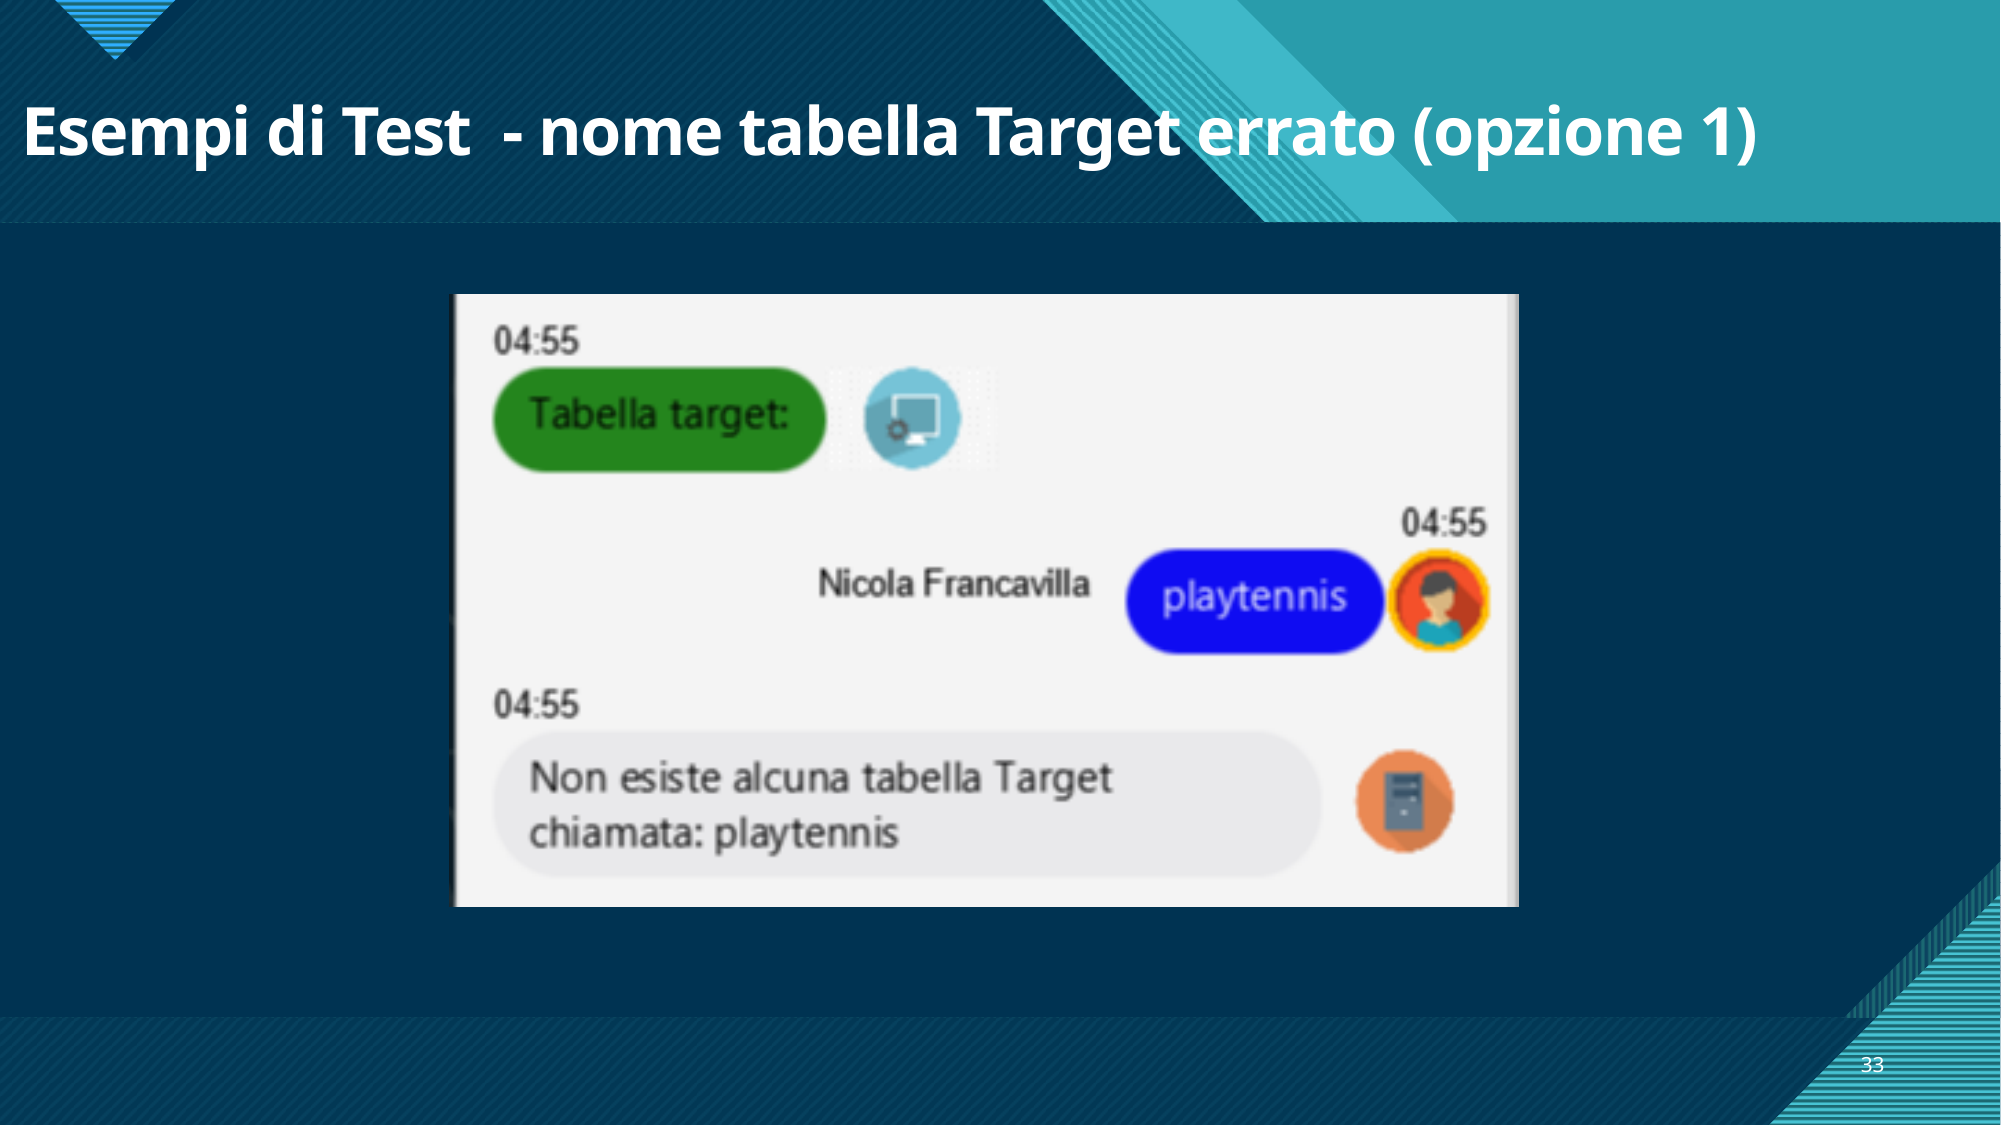

# Esempi di Test - nome tabella Target errato (opzione 1)